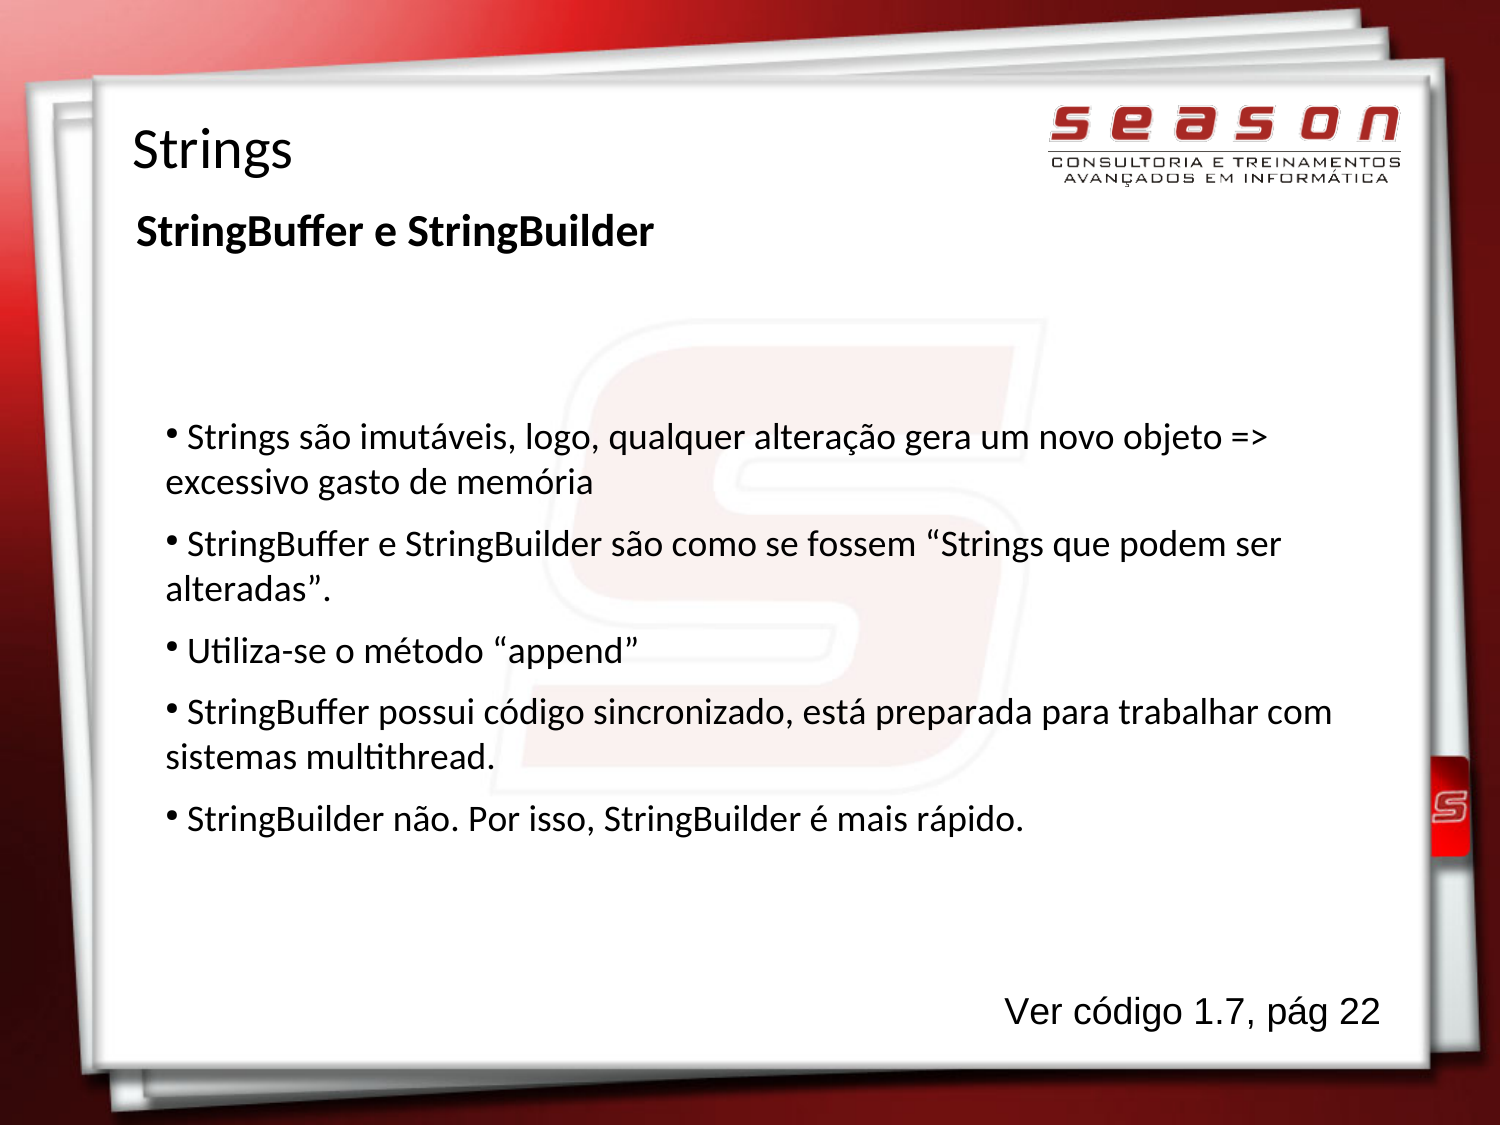

# Strings
StringBuffer e StringBuilder
 Strings são imutáveis, logo, qualquer alteração gera um novo objeto => excessivo gasto de memória
 StringBuffer e StringBuilder são como se fossem “Strings que podem ser alteradas”.
 Utiliza-se o método “append”
 StringBuffer possui código sincronizado, está preparada para trabalhar com sistemas multithread.
 StringBuilder não. Por isso, StringBuilder é mais rápido.
Ver código 1.7, pág 22